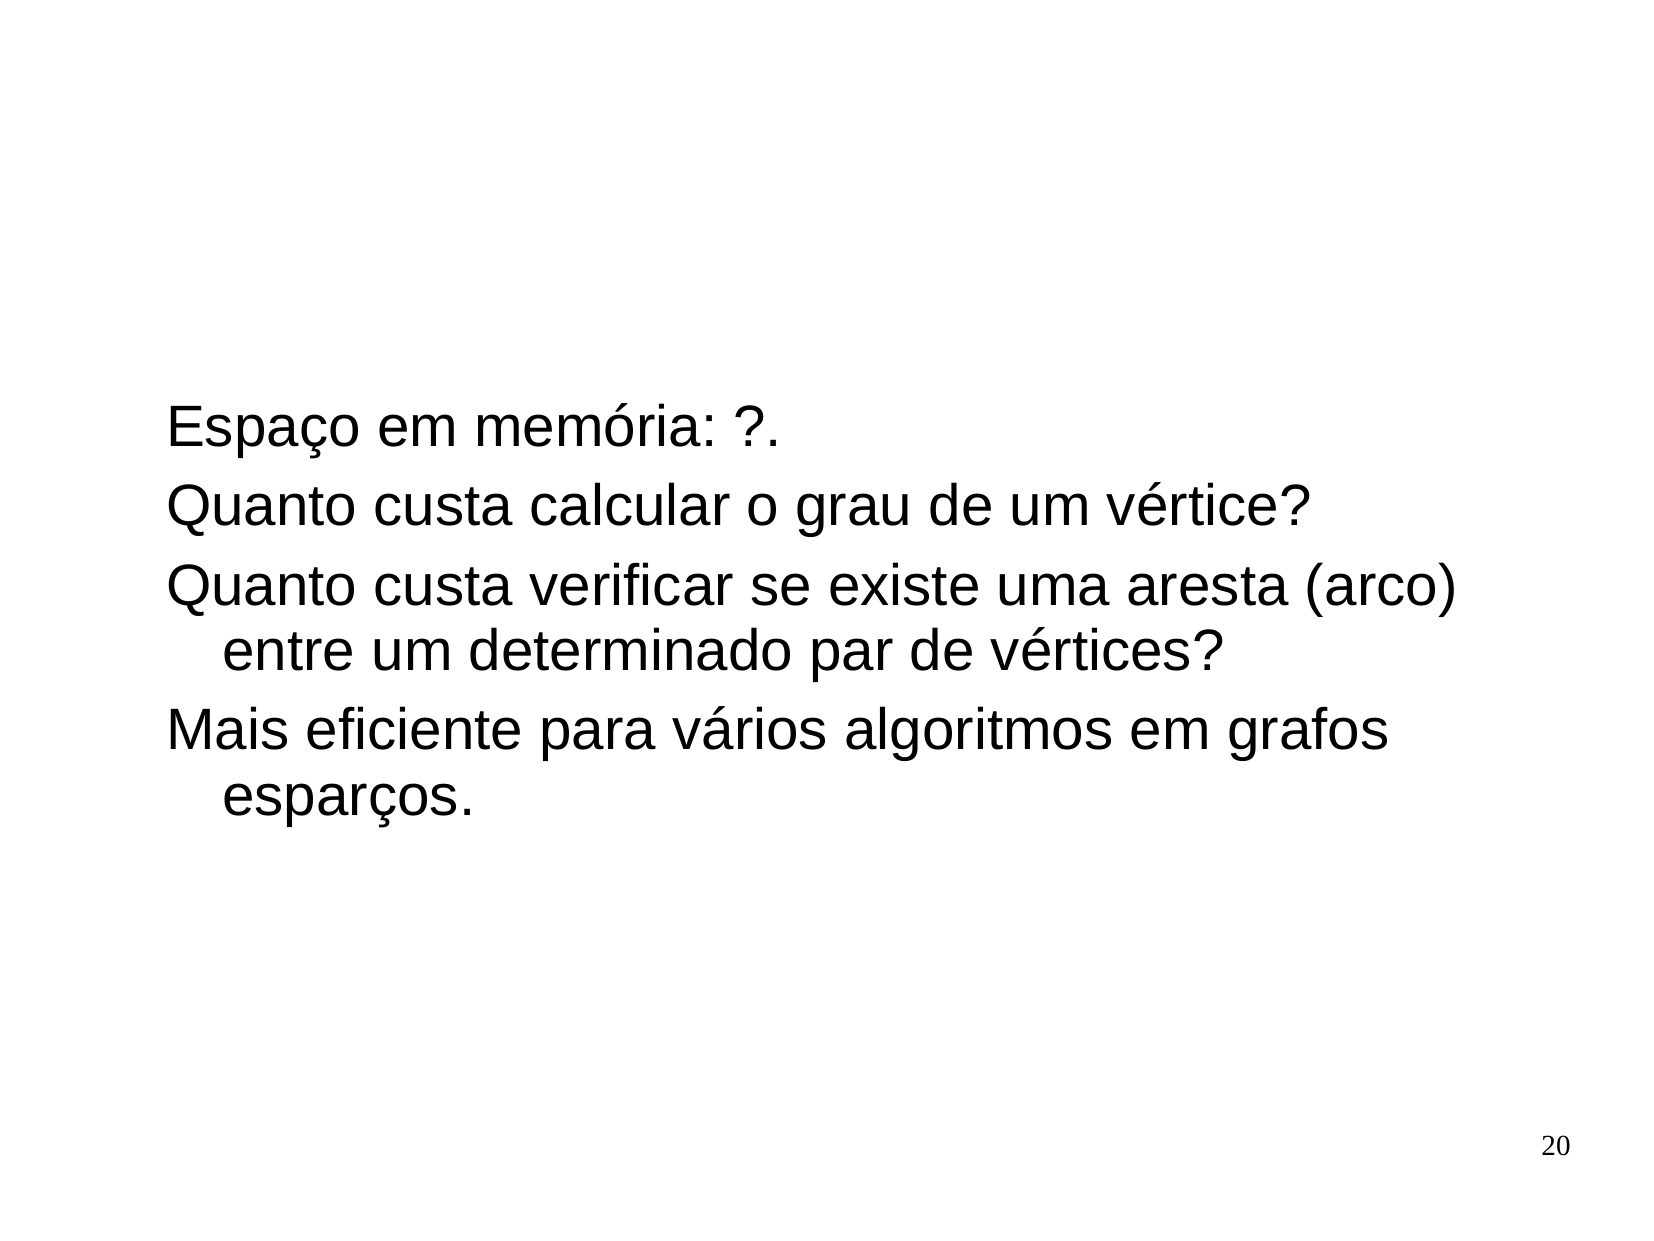

#
Espaço em memória: ?.
Quanto custa calcular o grau de um vértice?
Quanto custa verificar se existe uma aresta (arco) entre um determinado par de vértices?
Mais eficiente para vários algoritmos em grafos esparços.
20